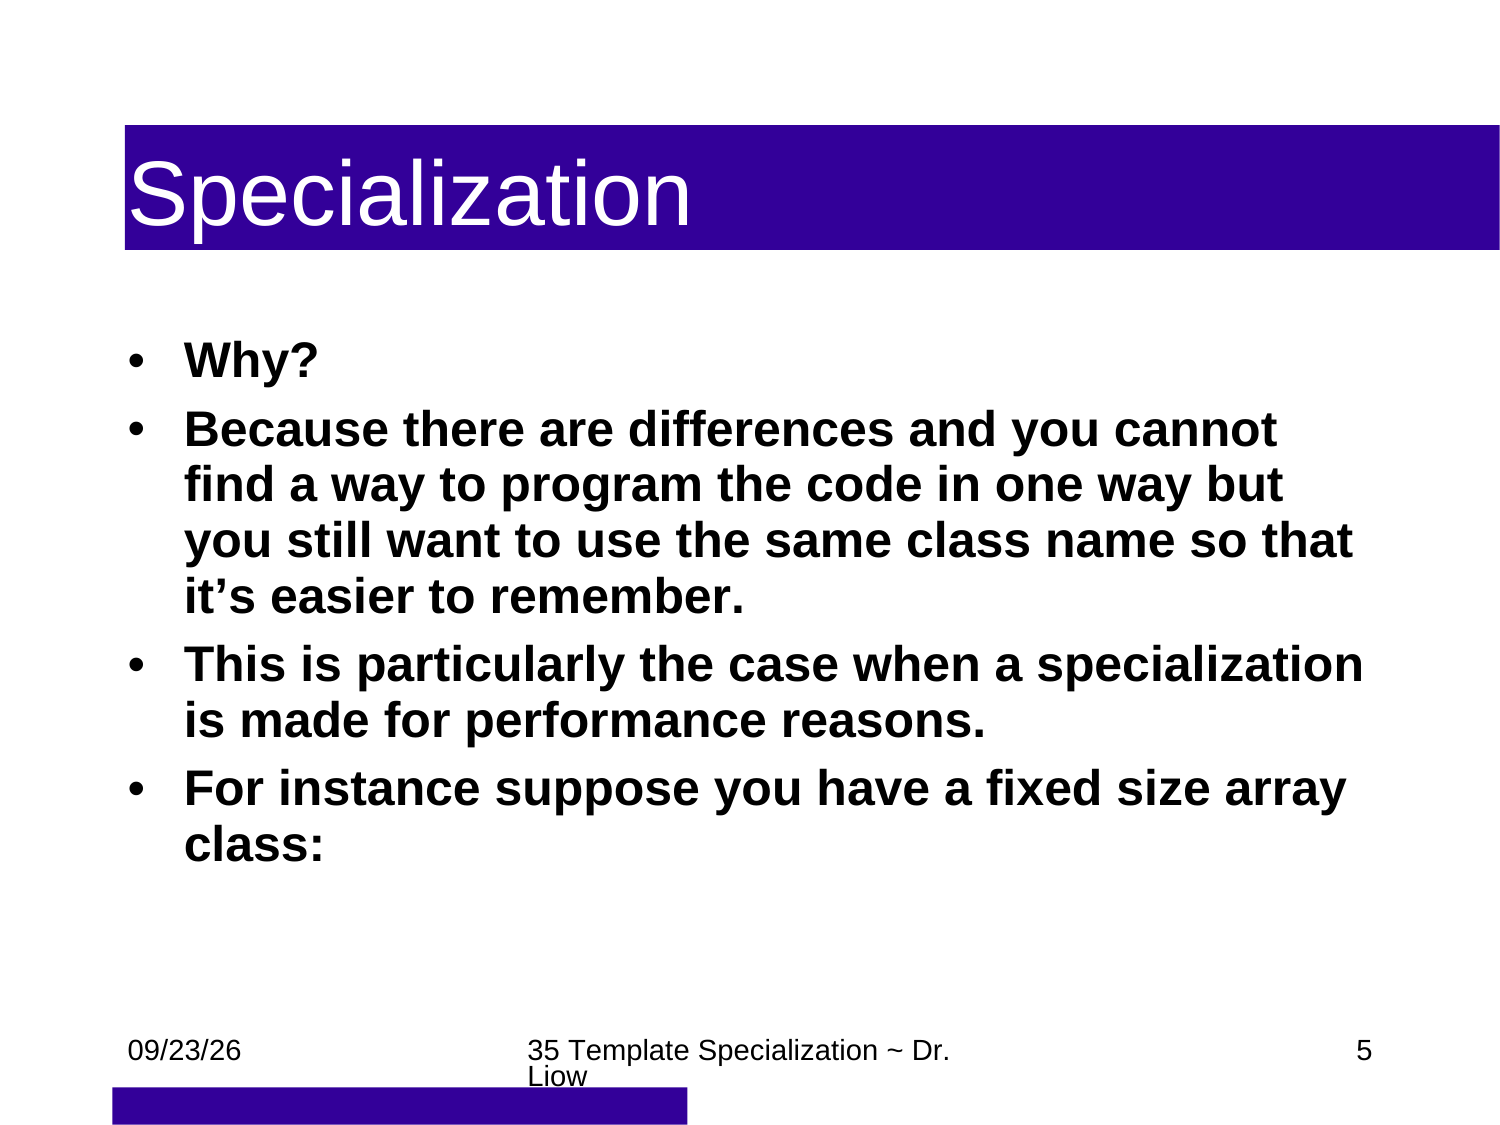

# Specialization
Why?
Because there are differences and you cannot find a way to program the code in one way but you still want to use the same class name so that it’s easier to remember.
This is particularly the case when a specialization is made for performance reasons.
For instance suppose you have a fixed size array class:
35 Template Specialization ~ Dr. Liow
5